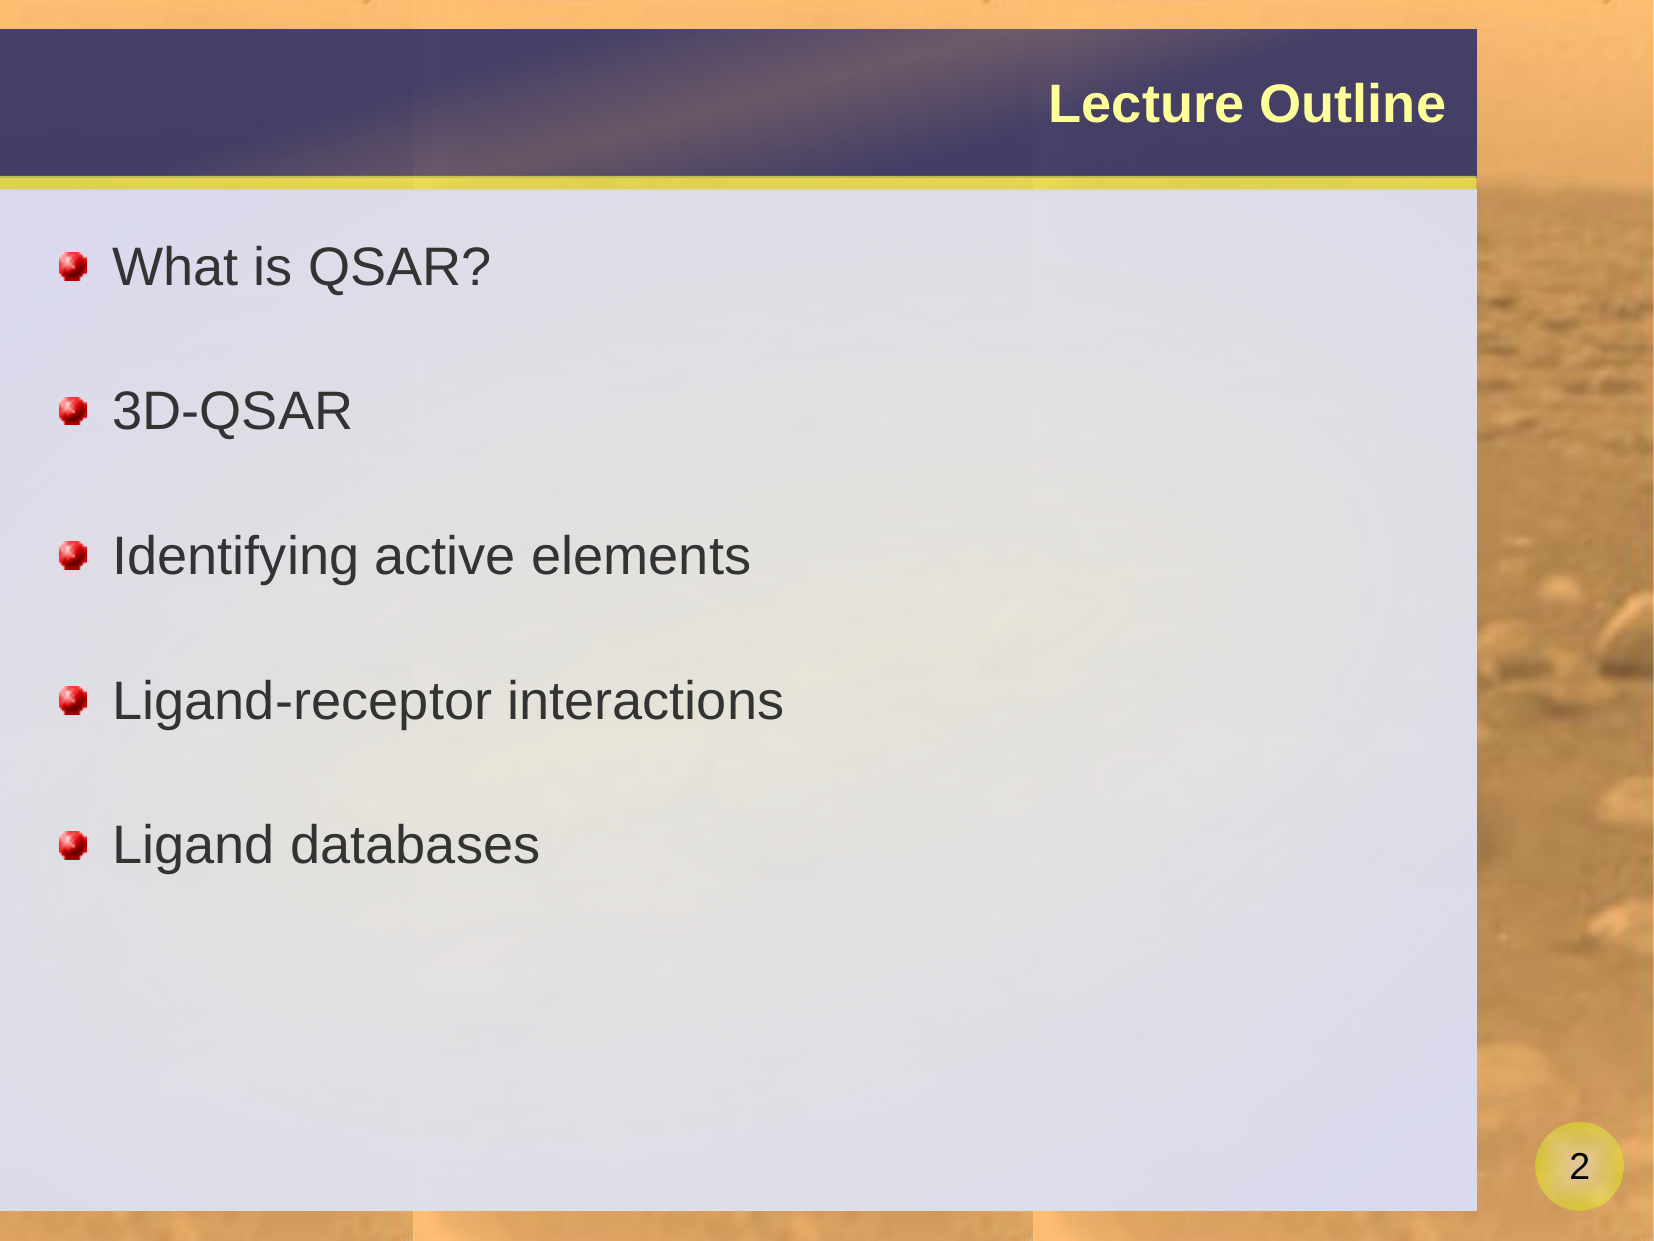

# Lecture Outline
What is QSAR?
3D-QSAR
Identifying active elements
Ligand-receptor interactions
Ligand databases